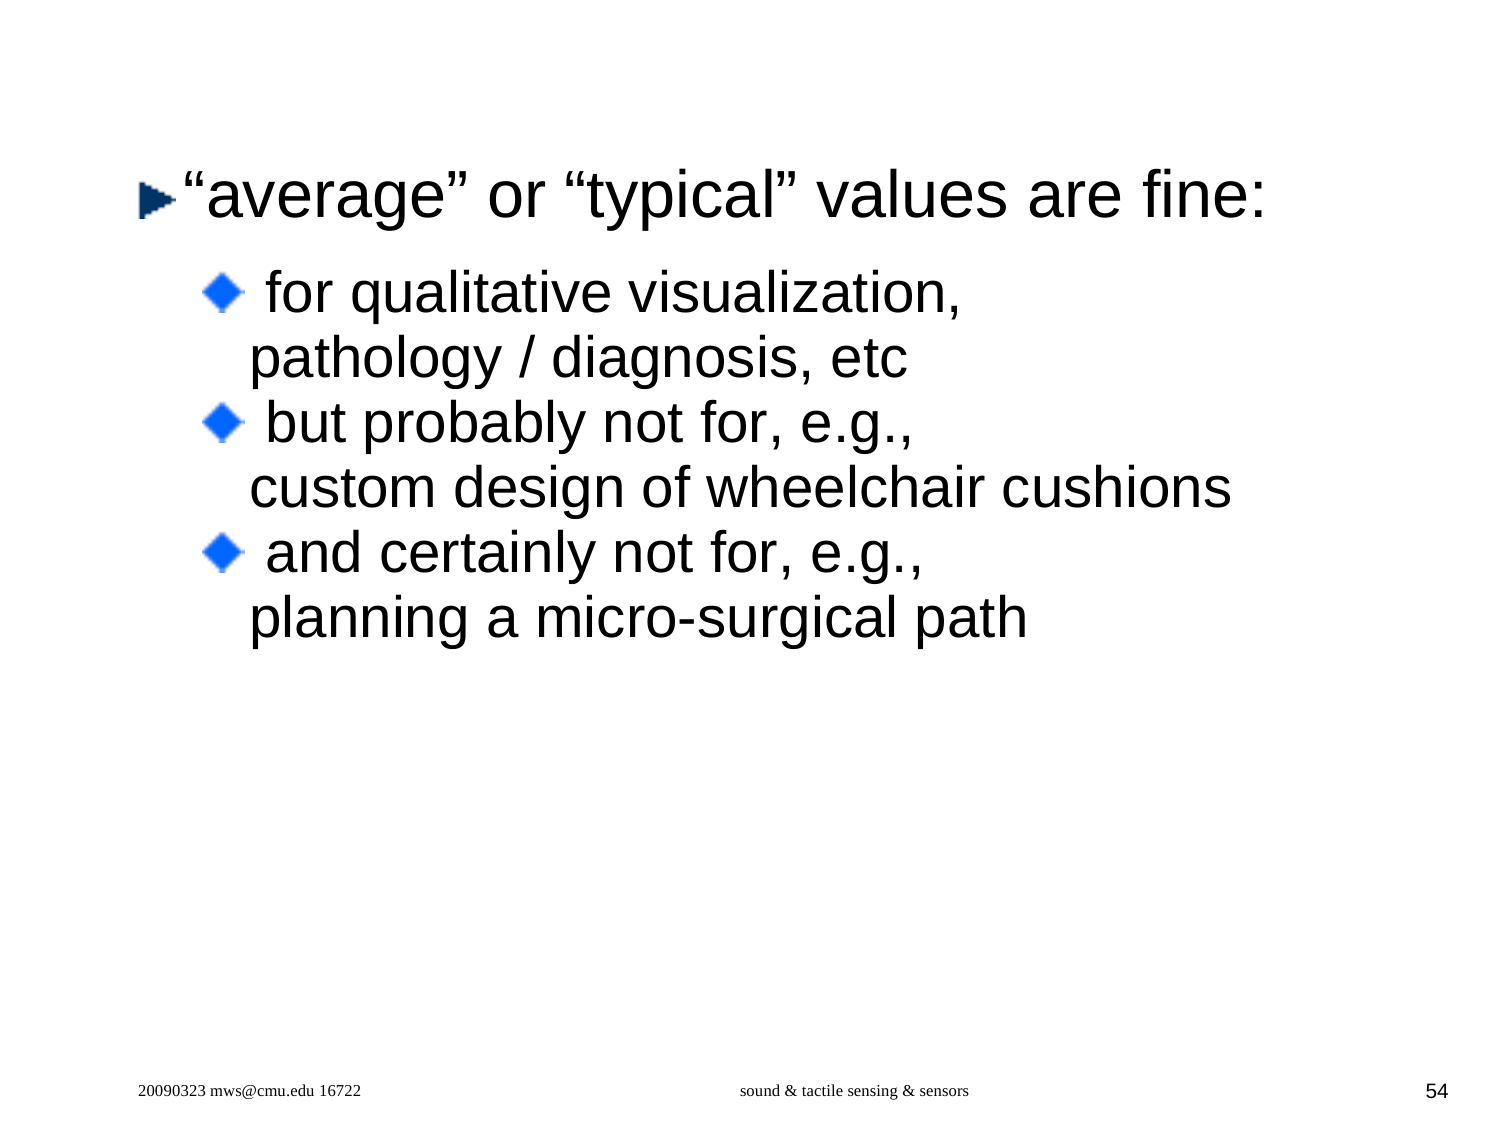

# “average” or “typical” values are fine:
 for qualitative visualization,
pathology / diagnosis, etc
 but probably not for, e.g.,
custom design of wheelchair cushions
 and certainly not for, e.g.,
planning a micro-surgical path
54
20090323 mws@cmu.edu 16722
sound & tactile sensing & sensors